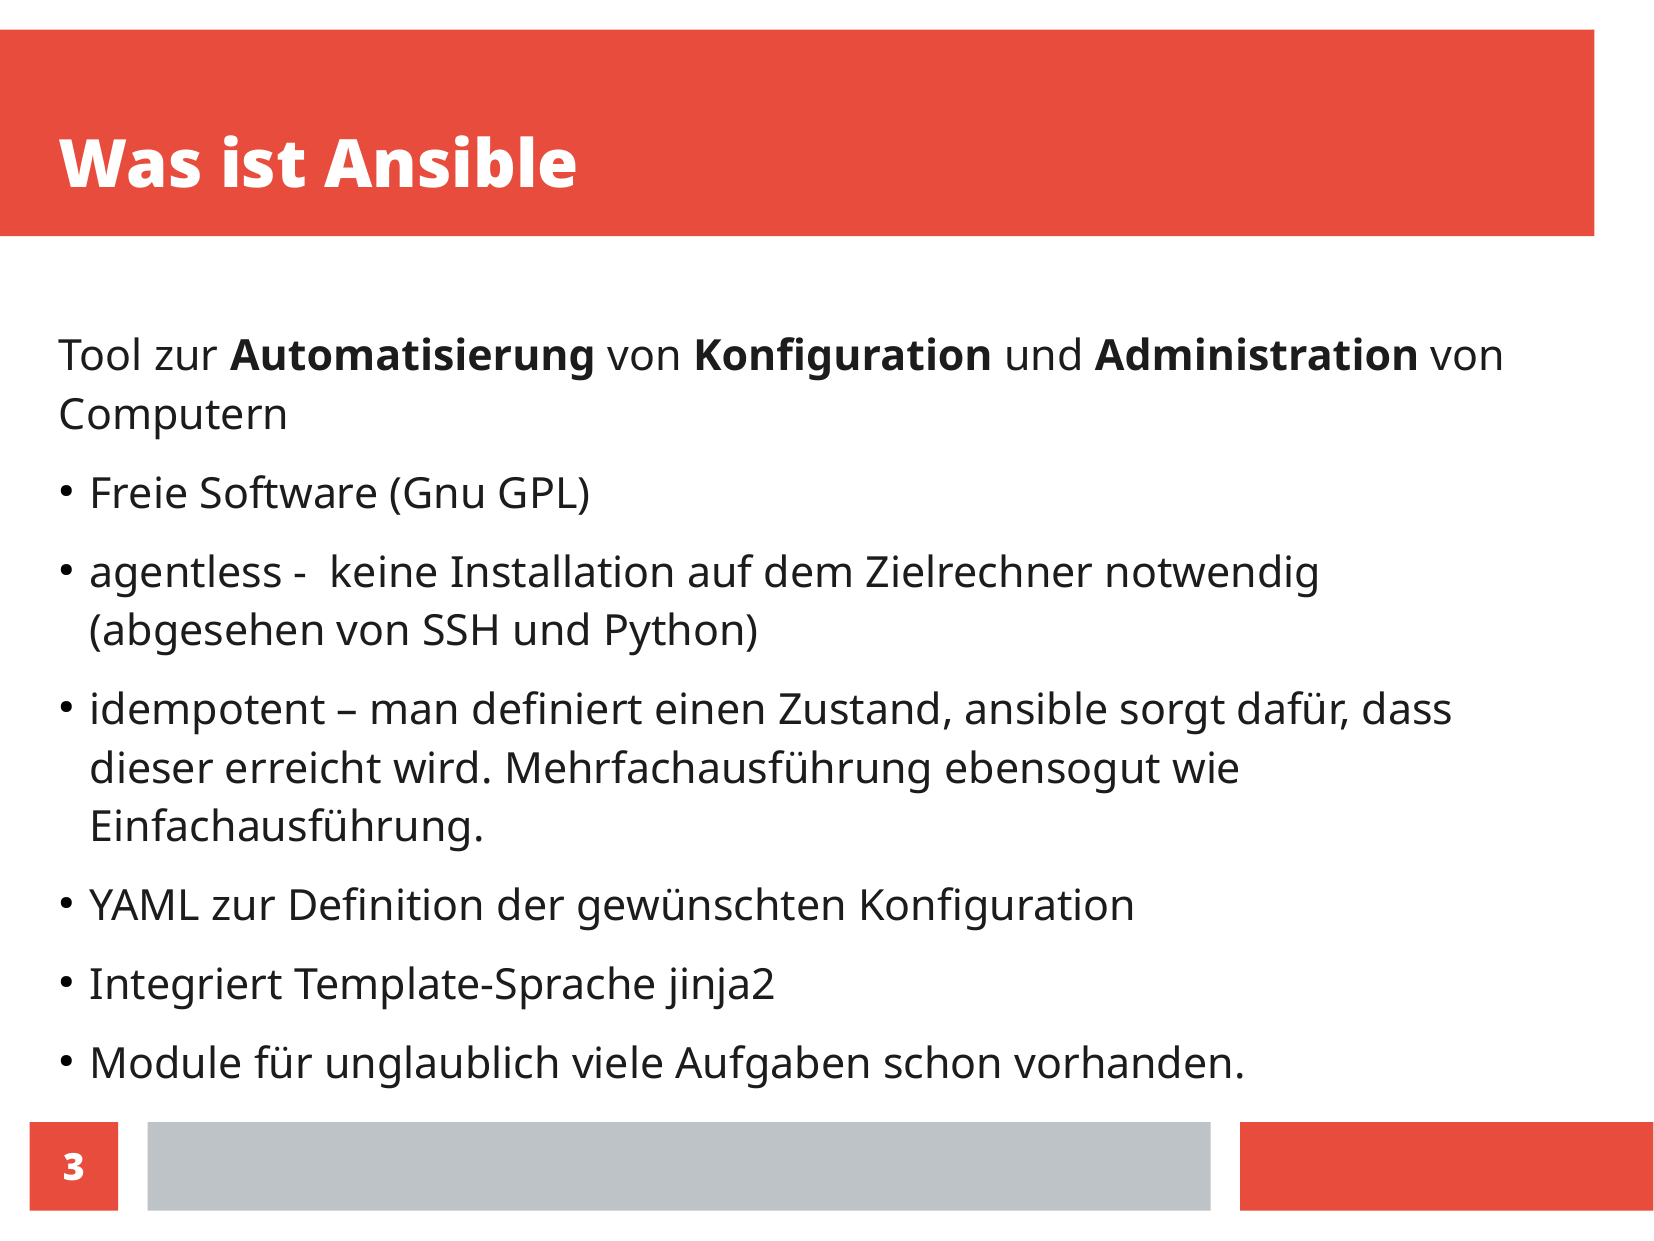

# Was ist Ansible
Tool zur Automatisierung von Konfiguration und Administration von Computern
Freie Software (Gnu GPL)
agentless - keine Installation auf dem Zielrechner notwendig (abgesehen von SSH und Python)
idempotent – man definiert einen Zustand, ansible sorgt dafür, dass dieser erreicht wird. Mehrfachausführung ebensogut wie Einfachausführung.
YAML zur Definition der gewünschten Konfiguration
Integriert Template-Sprache jinja2
Module für unglaublich viele Aufgaben schon vorhanden.
3